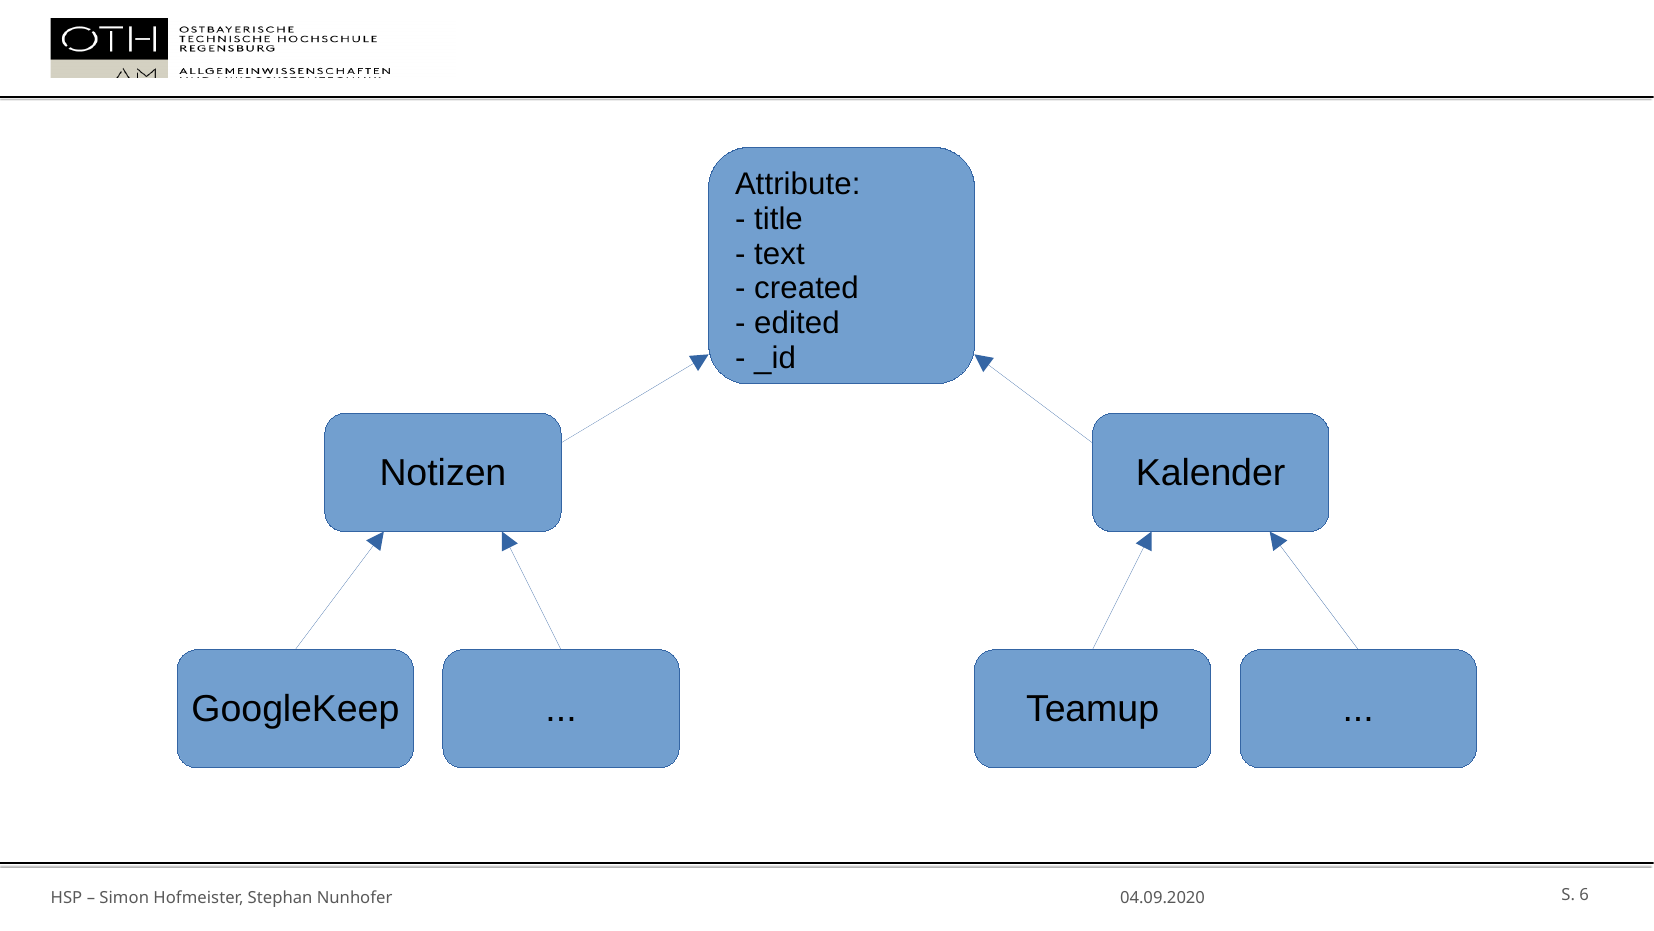

Attribute:
- title
- text
- created
- edited
- _id
Notizen
Kalender
GoogleKeep
...
Teamup
...
6
HSP - Simon Hofmeister, Stephan Nunhofer